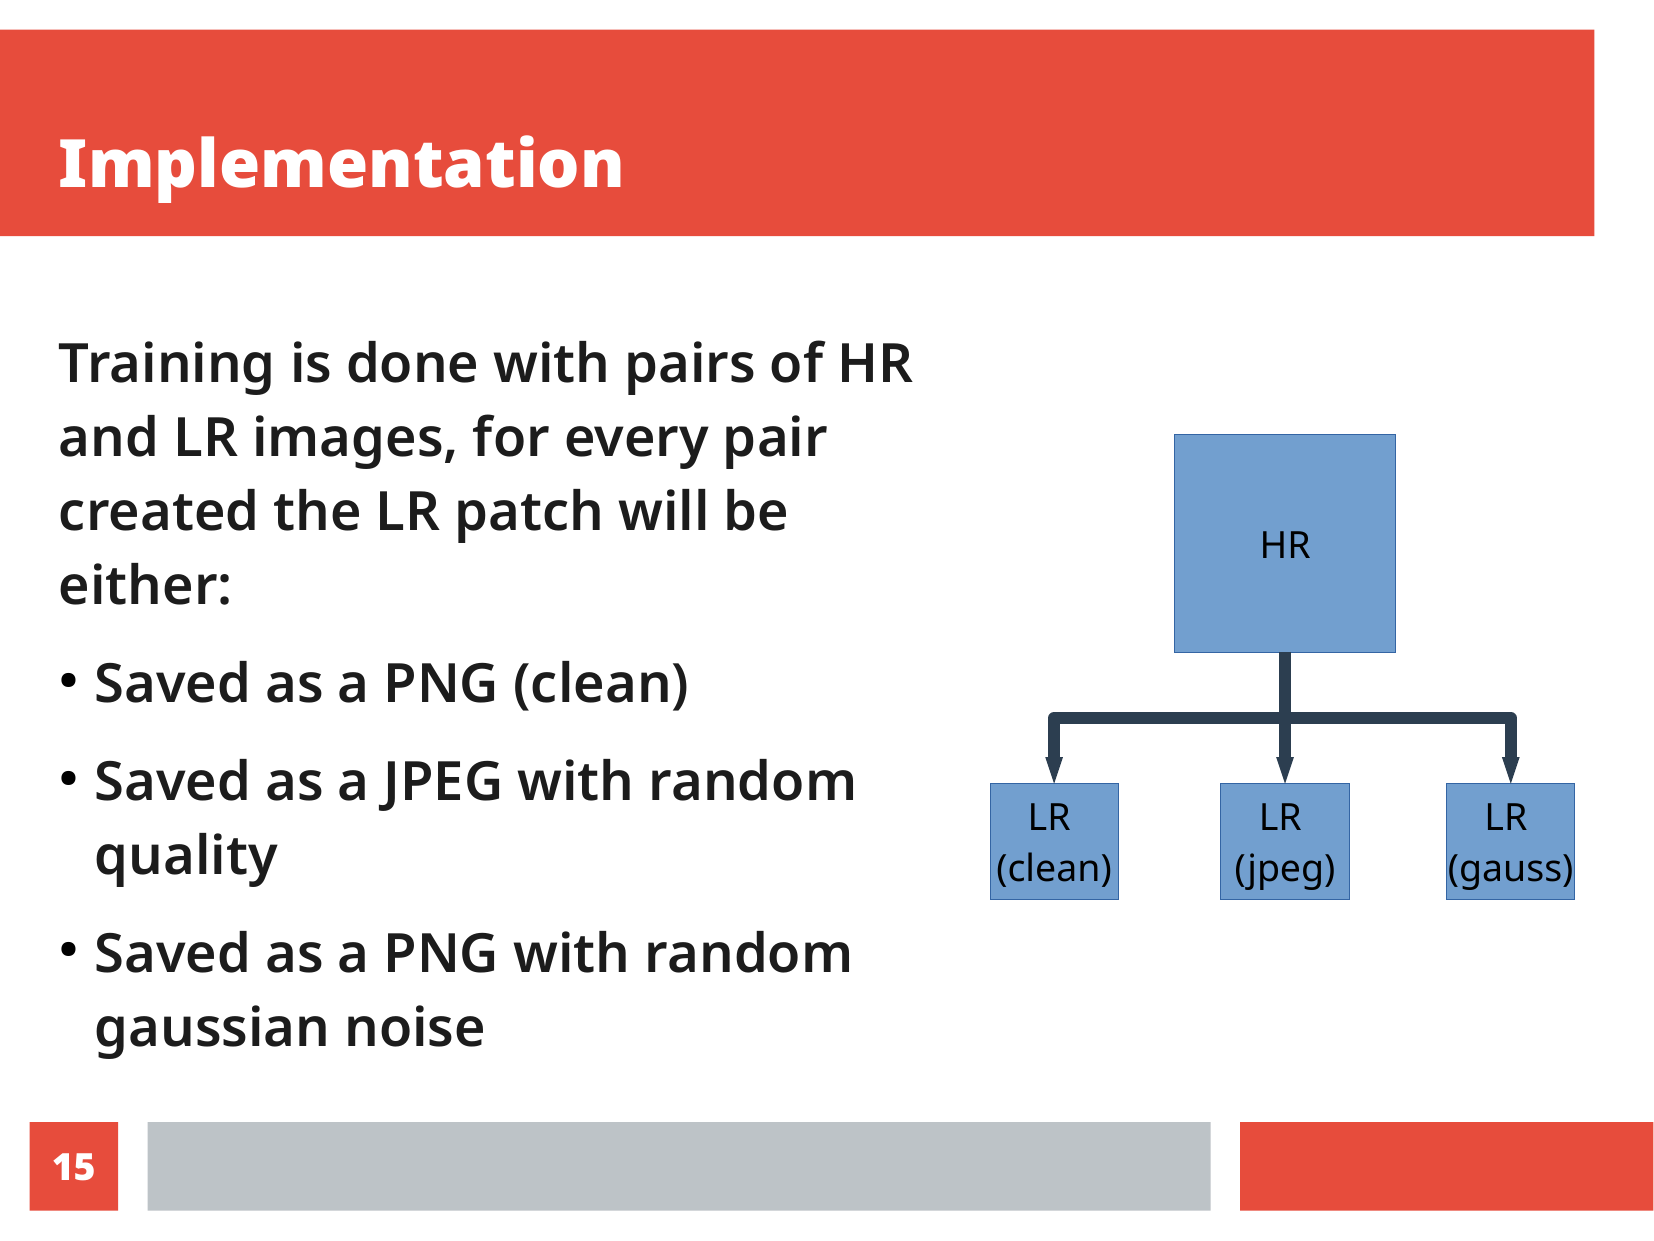

# Implementation
Training is done with pairs of HR and LR images, for every pair created the LR patch will be either:
Saved as a PNG (clean)
Saved as a JPEG with random quality
Saved as a PNG with random gaussian noise
HR
LR
(clean)
LR
(jpeg)
LR
(gauss)
15